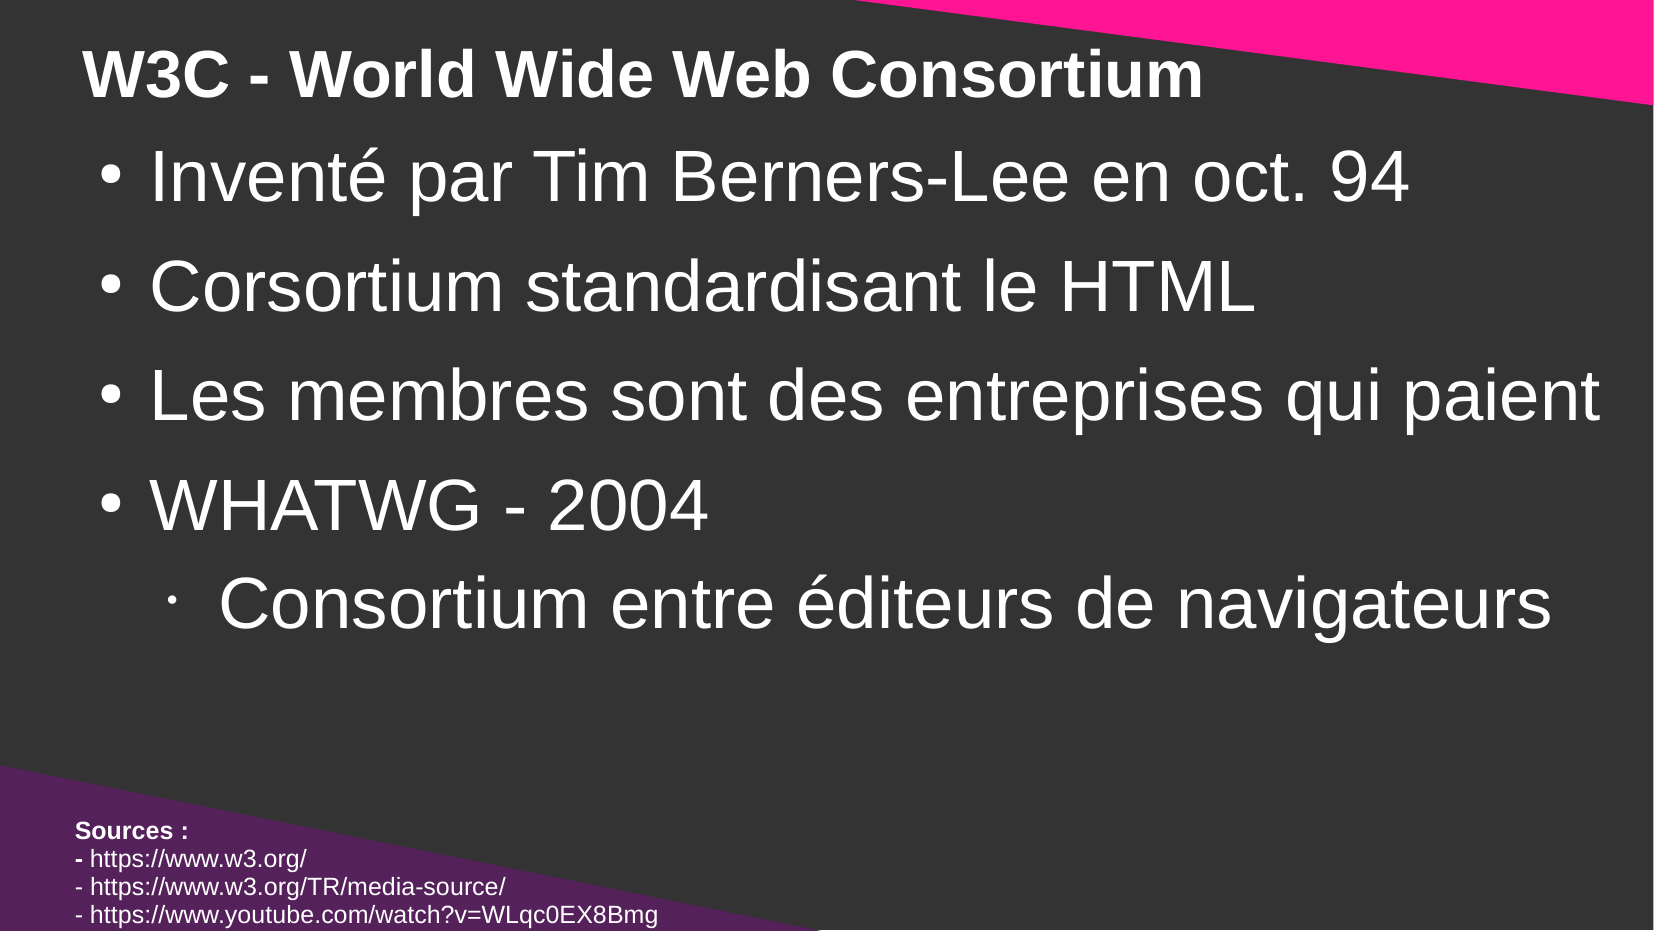

# W3C - World Wide Web Consortium
Inventé par Tim Berners-Lee en oct. 94
Corsortium standardisant le HTML
Les membres sont des entreprises qui paient
WHATWG - 2004
Consortium entre éditeurs de navigateurs
Sources :
- https://www.w3.org/
- https://www.w3.org/TR/media-source/
- https://www.youtube.com/watch?v=WLqc0EX8Bmg